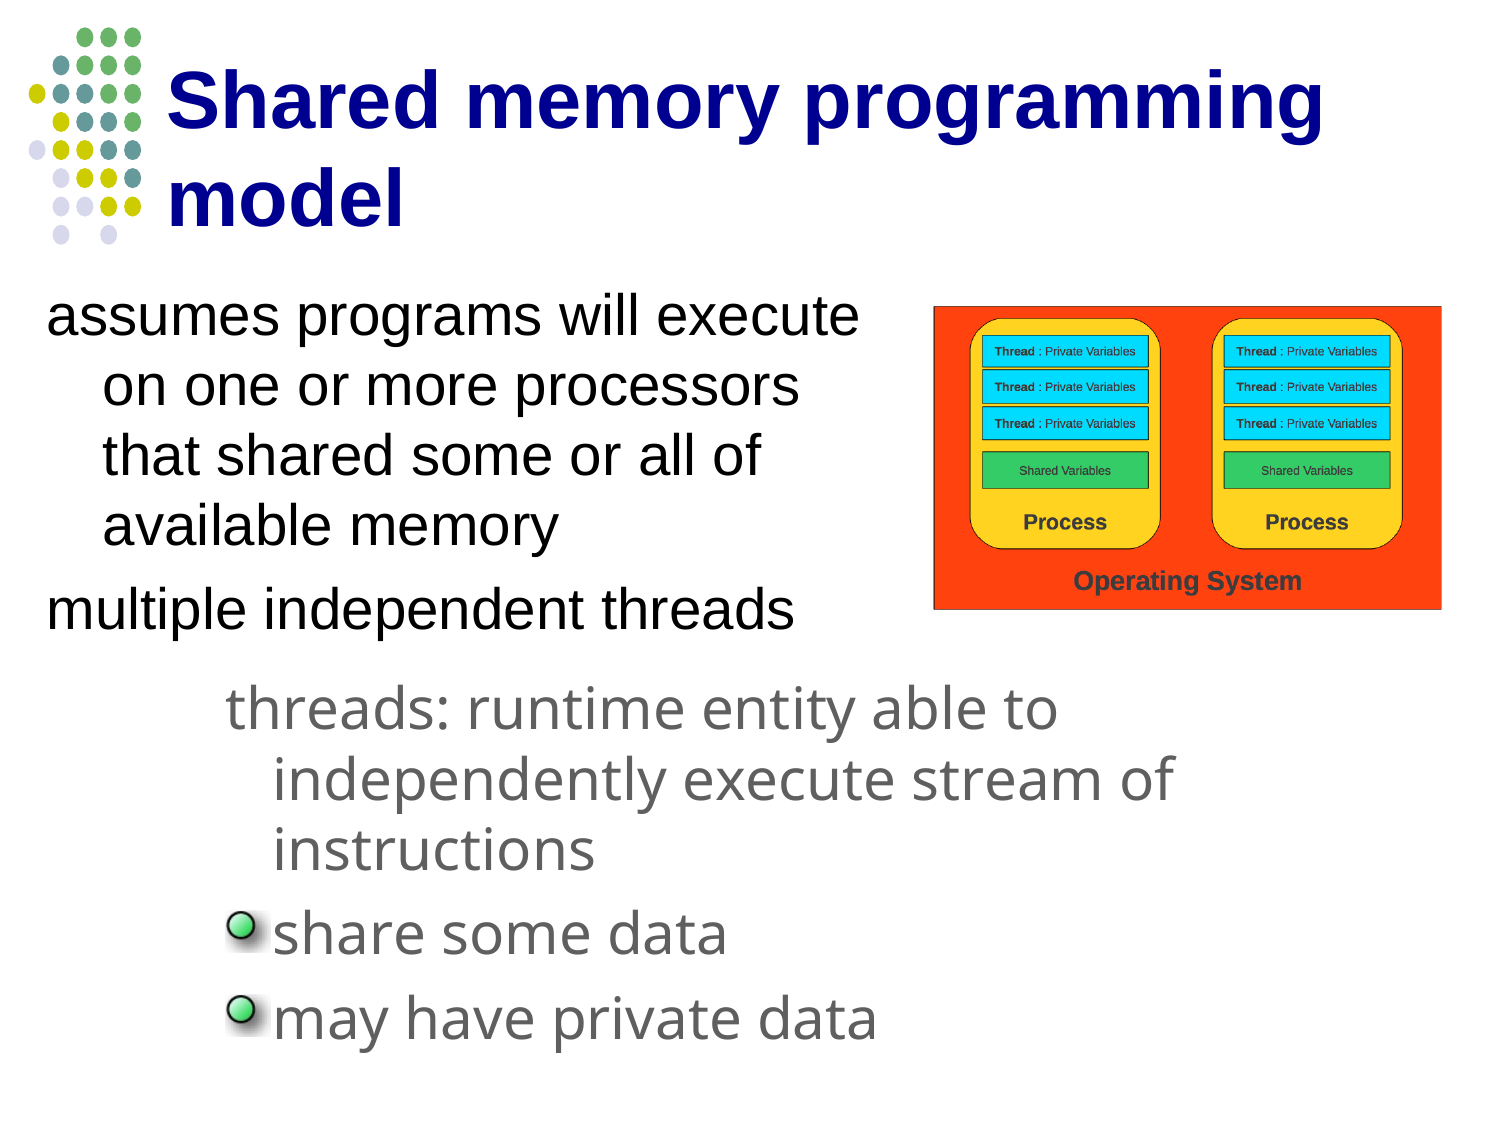

# Shared memory programming model
assumes programs will execute on one or more processors that shared some or all of available memory
multiple independent threads
threads: runtime entity able to independently execute stream of instructions
share some data
may have private data